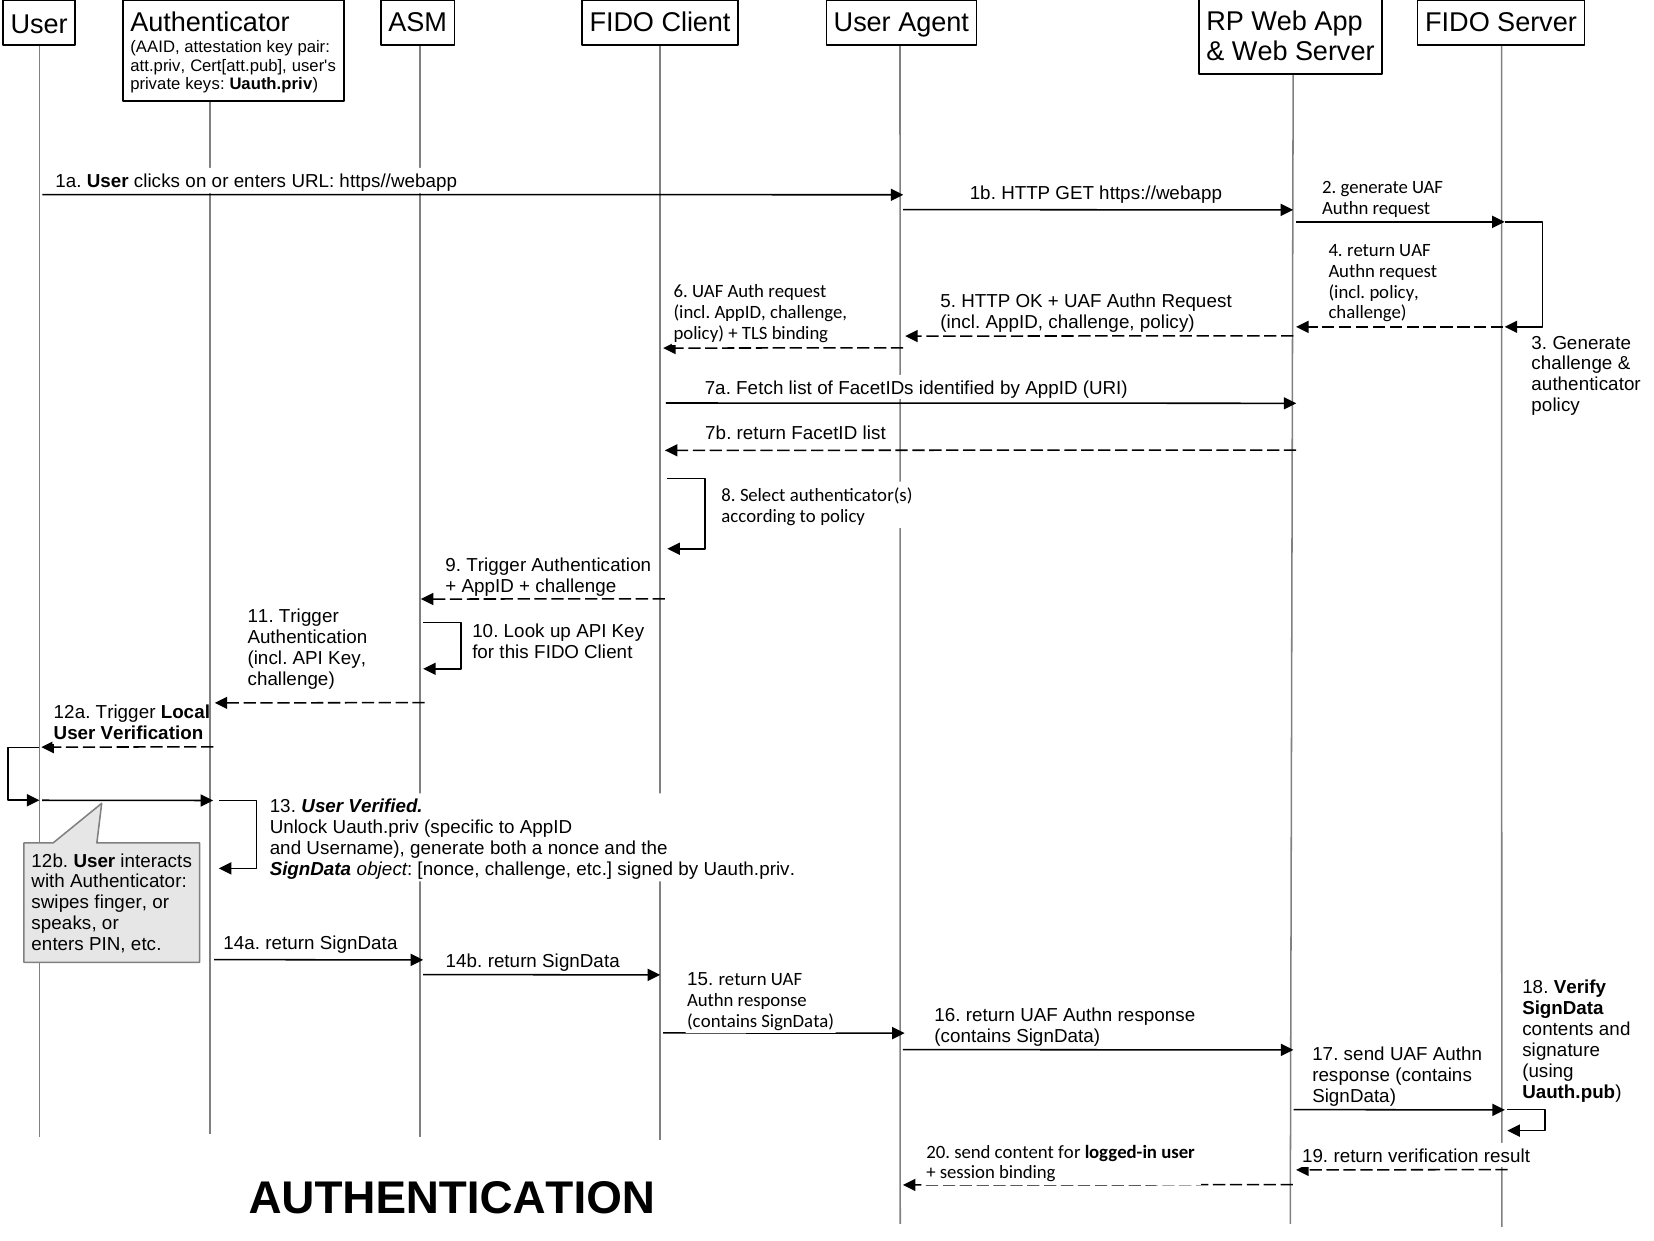

User
Authenticator
(AAID, attestation key pair:
att.priv, Cert[att.pub], user's
private keys: Uauth.priv)
ASM
FIDO Client
User Agent
FIDO Server
RP Web App
& Web Server
1a. User clicks on or enters URL: https//webapp
2. generate UAF
Authn request
1b. HTTP GET https://webapp
4. return UAF
Authn request
(incl. policy,
challenge)
6. UAF Auth request
(incl. AppID, challenge,
policy) + TLS binding
5. HTTP OK + UAF Authn Request
(incl. AppID, challenge, policy)
3. Generate
challenge &
authenticator
policy
7a. Fetch list of FacetIDs identified by AppID (URI)
7b. return FacetID list
8. Select authenticator(s)
according to policy
9. Trigger Authentication
+ AppID + challenge
11. Trigger
Authentication
(incl. API Key,
challenge)
10. Look up API Key
for this FIDO Client
12a. Trigger Local
User Verification
13. User Verified.
Unlock Uauth.priv (specific to AppID
and Username), generate both a nonce and the
SignData object: [nonce, challenge, etc.] signed by Uauth.priv.
12b. User interacts
with Authenticator:
swipes finger, or
speaks, or
enters PIN, etc.
14a. return SignData
14b. return SignData
15. return UAF
Authn response
(contains SignData)
18. Verify
SignData
contents and
signature
(using
Uauth.pub)
16. return UAF Authn response
(contains SignData)
17. send UAF Authn
response (contains
SignData)
20. send content for logged-in user
+ session binding
19. return verification result
AUTHENTICATION